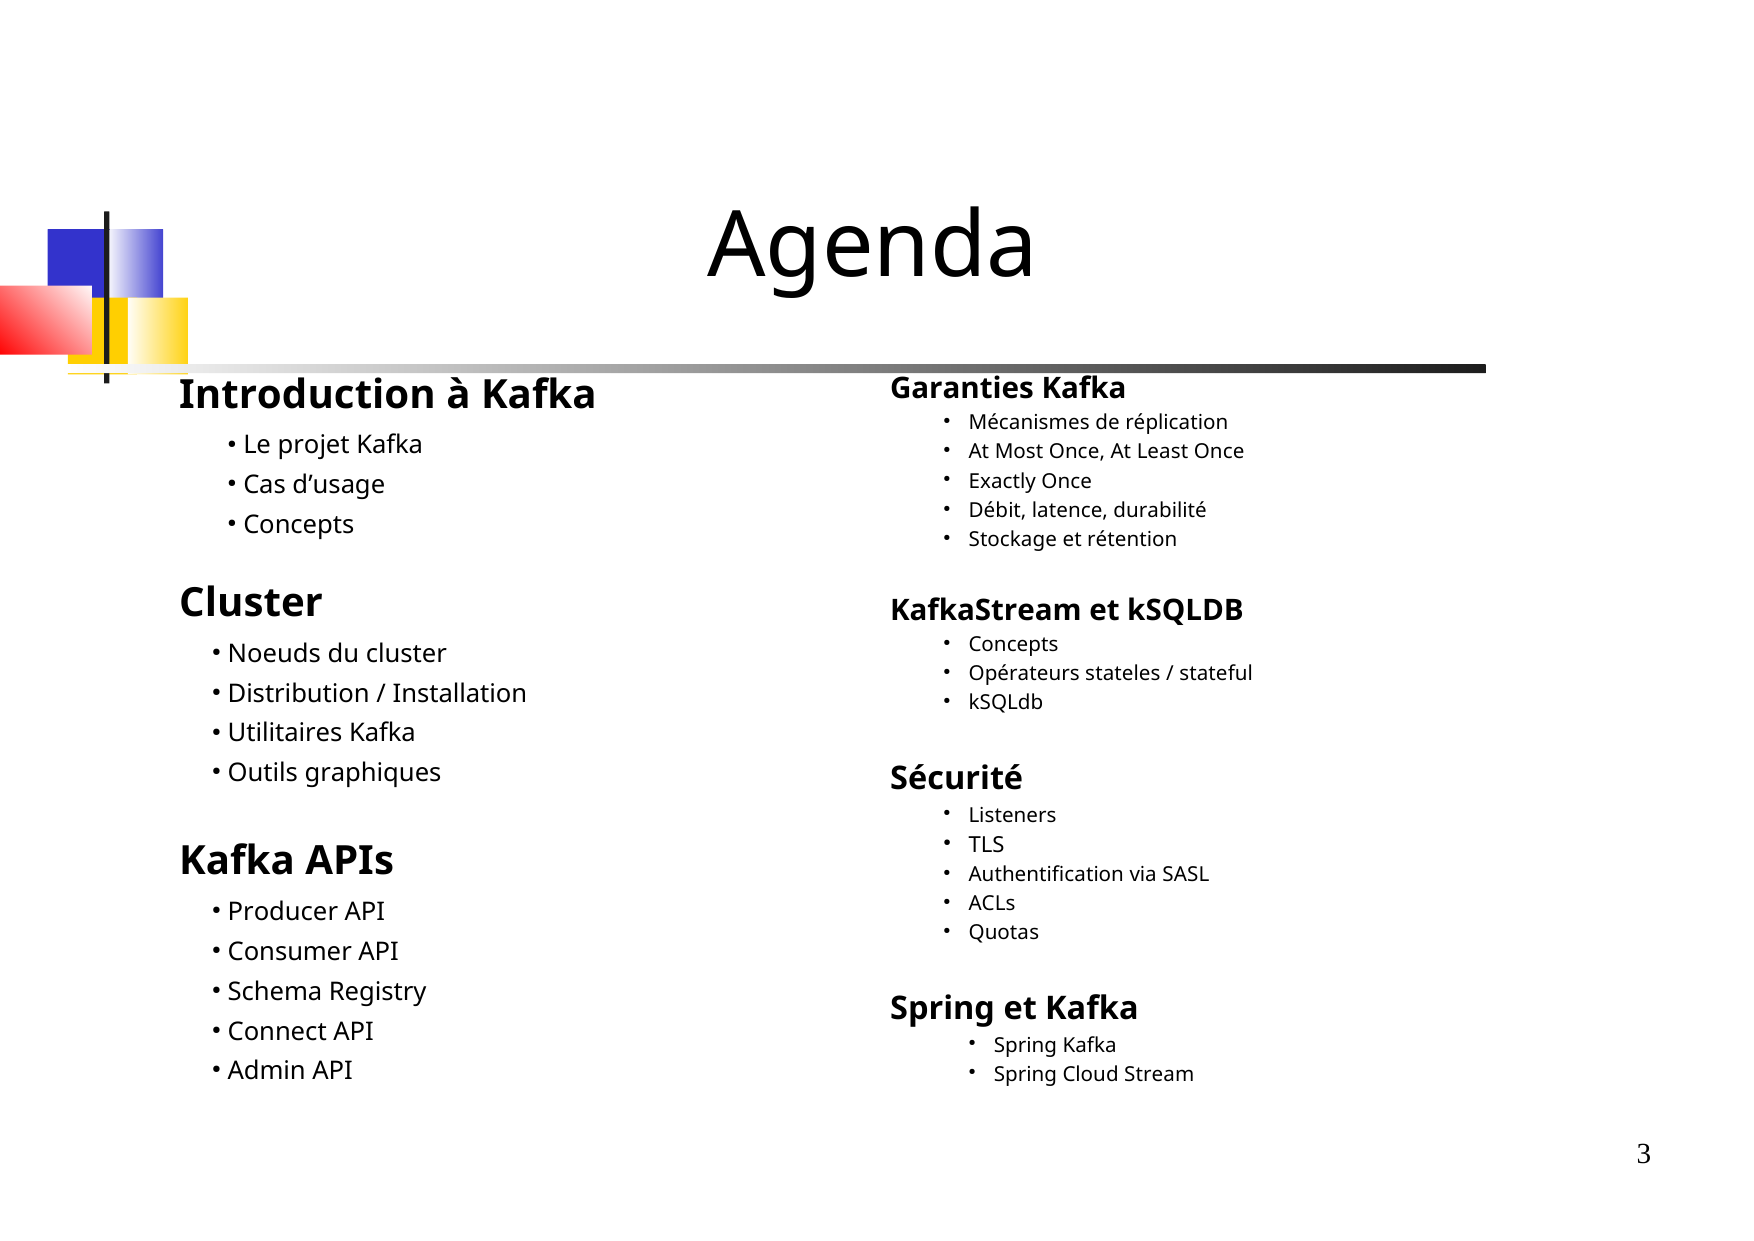

# Agenda
Introduction à Kafka
Le projet Kafka
Cas d’usage
Concepts
Cluster
Noeuds du cluster
Distribution / Installation
Utilitaires Kafka
Outils graphiques
Kafka APIs
Producer API
Consumer API
Schema Registry
Connect API
Admin API
Garanties Kafka
Mécanismes de réplication
At Most Once, At Least Once
Exactly Once
Débit, latence, durabilité
Stockage et rétention
KafkaStream et kSQLDB
Concepts
Opérateurs stateles / stateful
kSQLdb
Sécurité
Listeners
TLS
Authentification via SASL
ACLs
Quotas
Spring et Kafka
Spring Kafka
Spring Cloud Stream